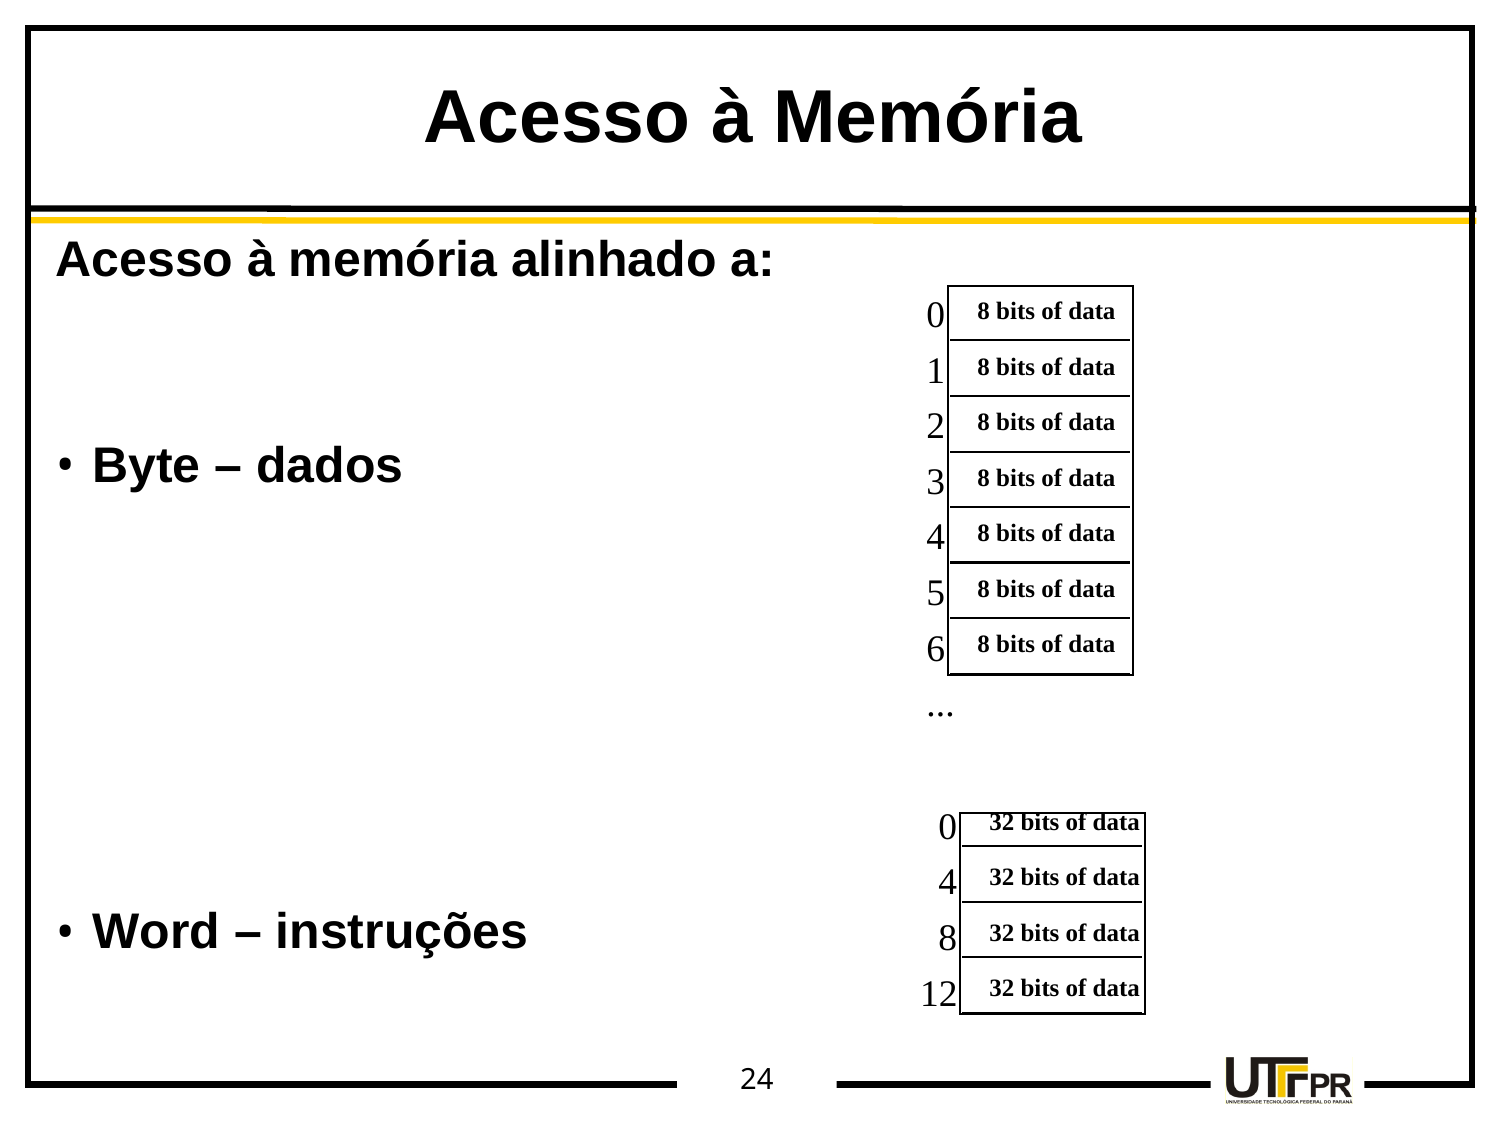

Acesso à Memória
# Acesso à memória alinhado a:
Byte – dados
Word – instruções
0
8 bits of data
1
8 bits of data
2
8 bits of data
3
8 bits of data
4
8 bits of data
5
8 bits of data
6
8 bits of data
...
0
32 bits of data
4
32 bits of data
8
32 bits of data
12
32 bits of data